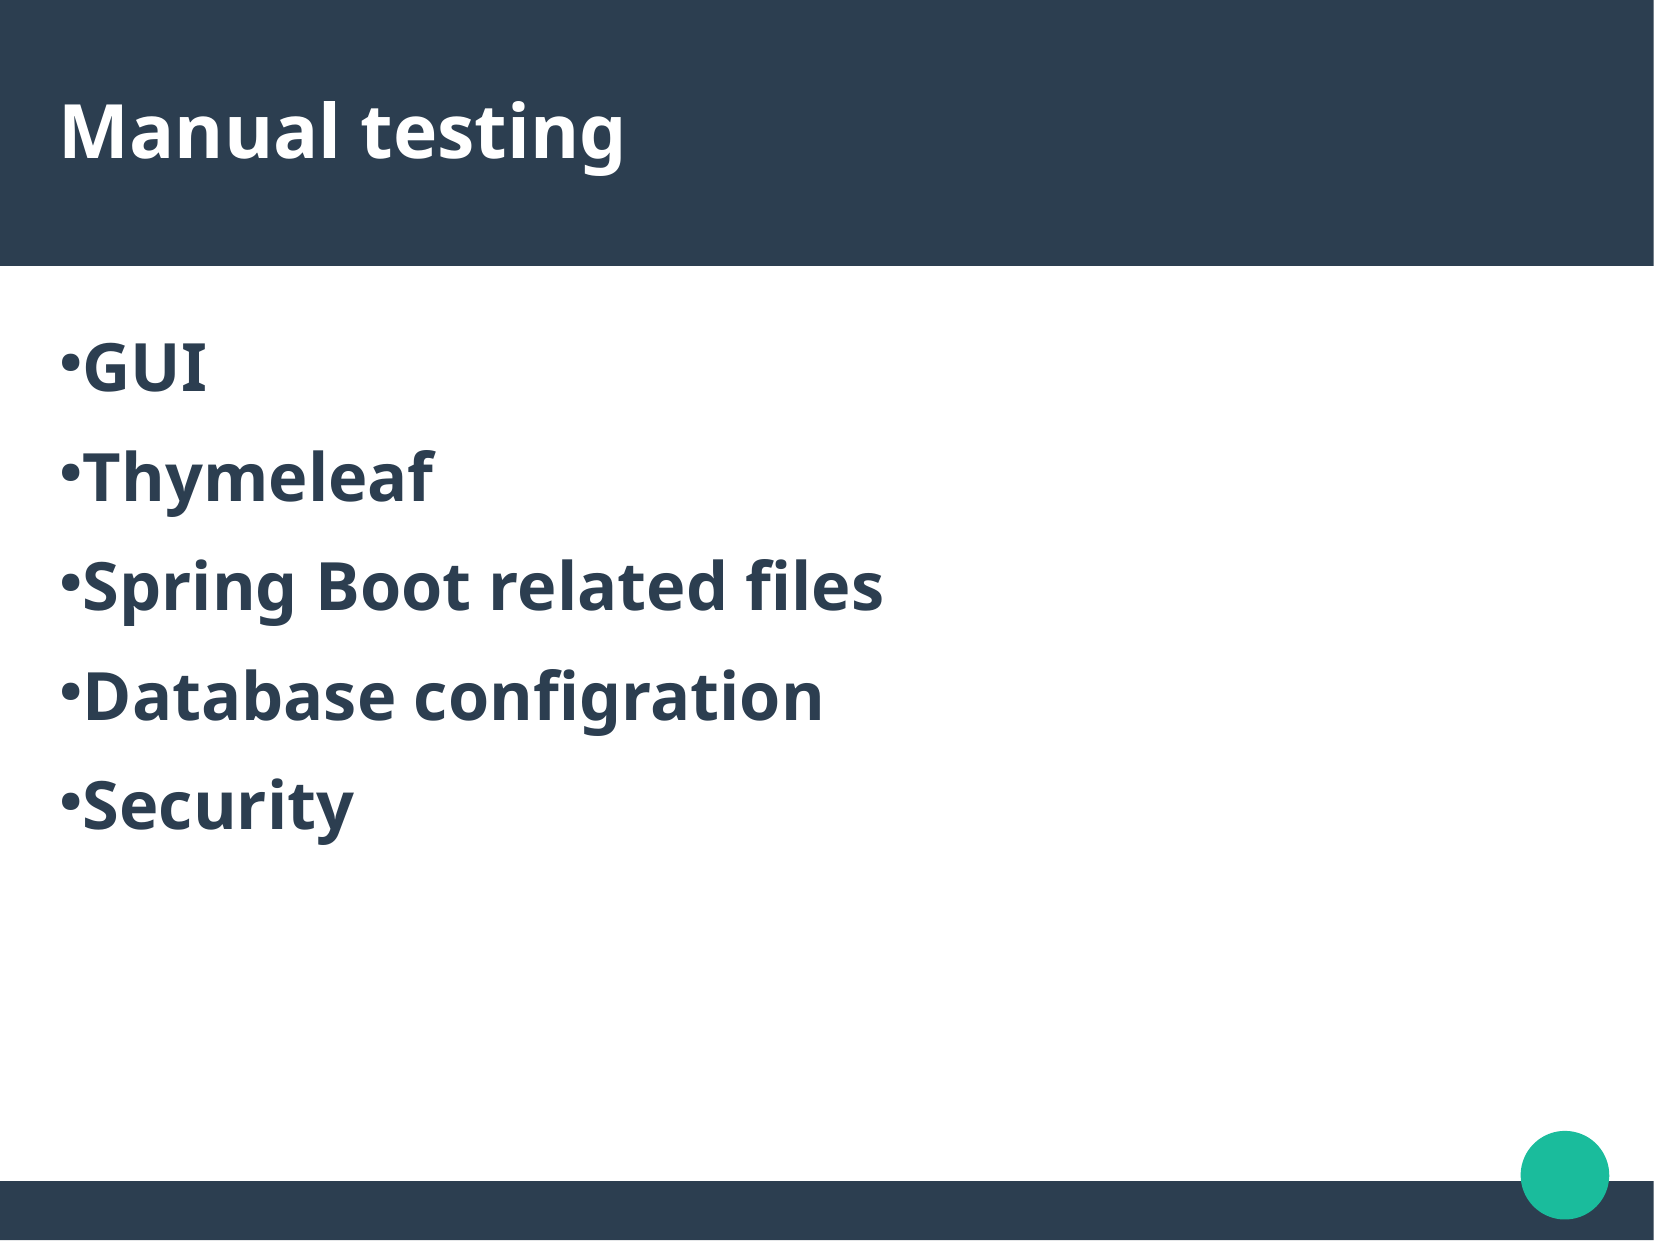

# Manual testing
GUI
Thymeleaf
Spring Boot related files
Database configration
Security